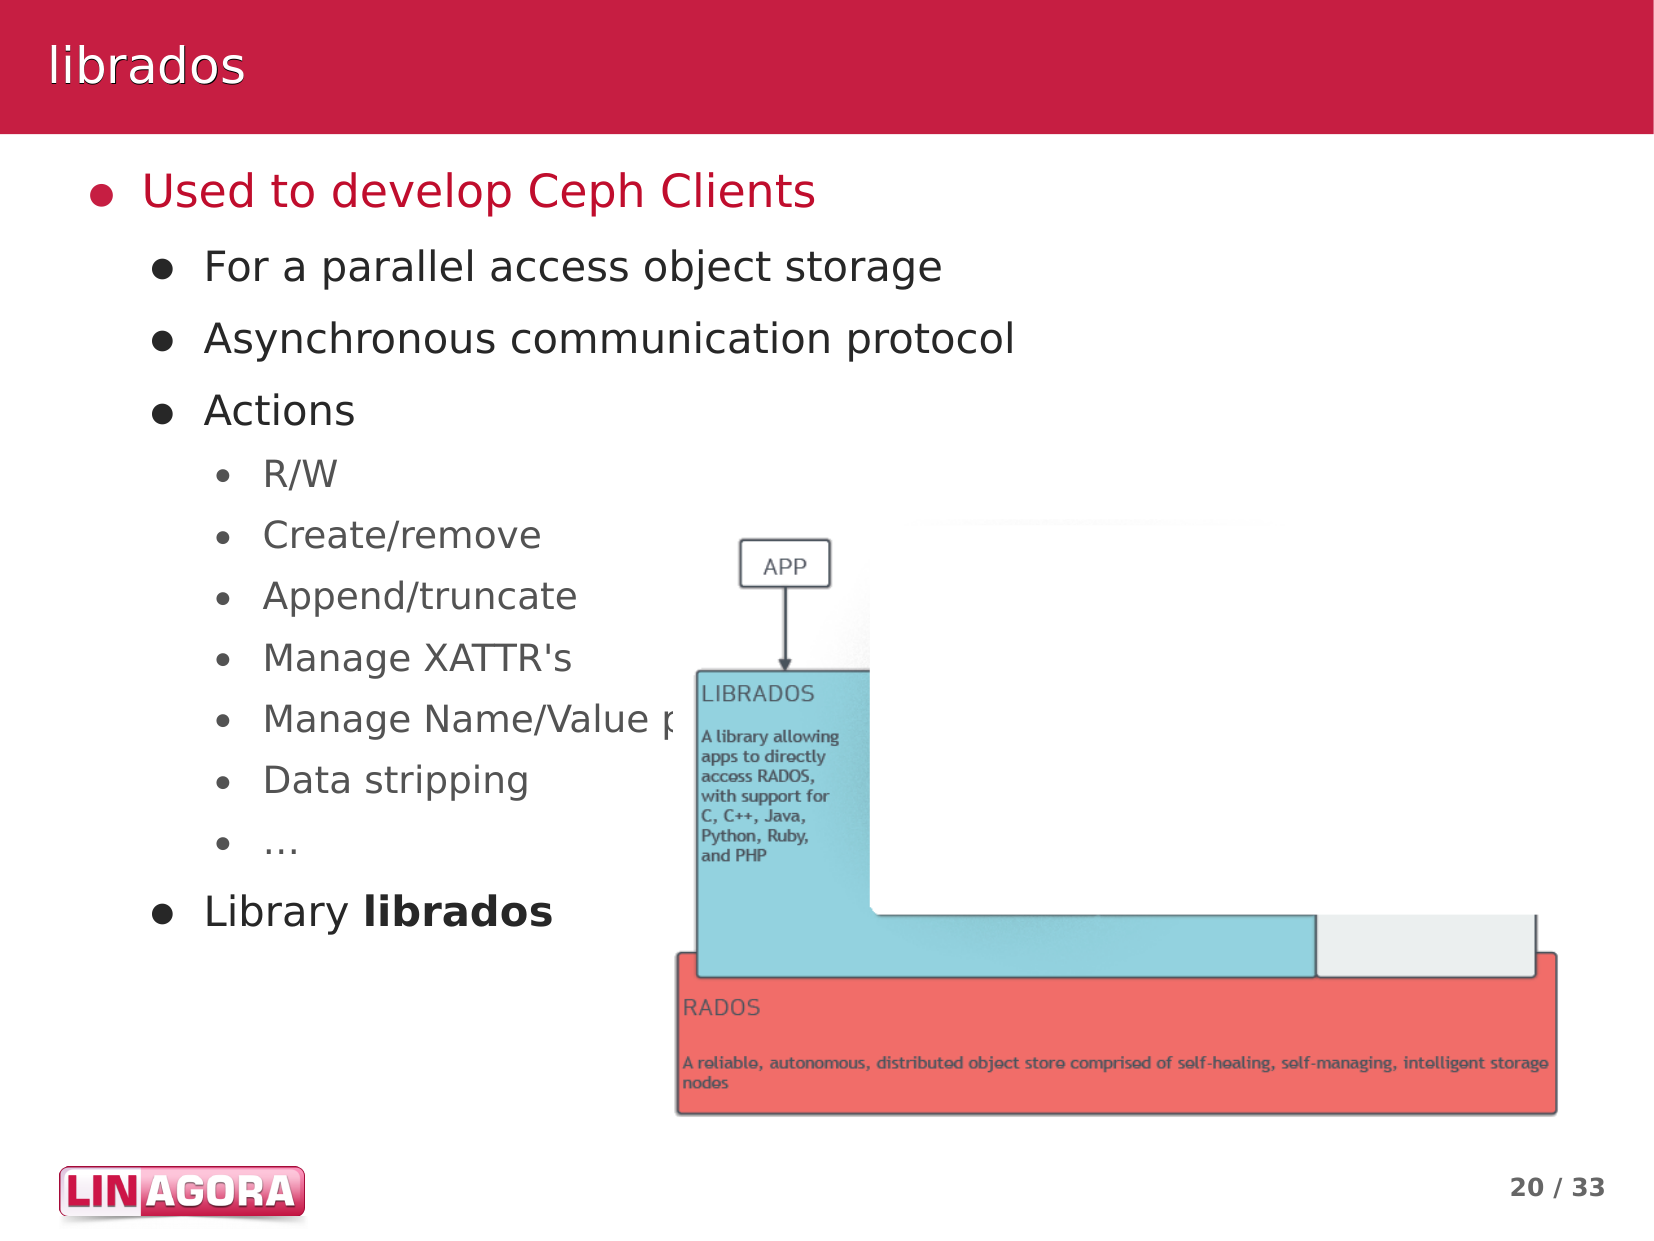

# librados
Used to develop Ceph Clients
For a parallel access object storage
Asynchronous communication protocol
Actions
R/W
Create/remove
Append/truncate
Manage XATTR's
Manage Name/Value pairs
Data stripping
…
Library librados